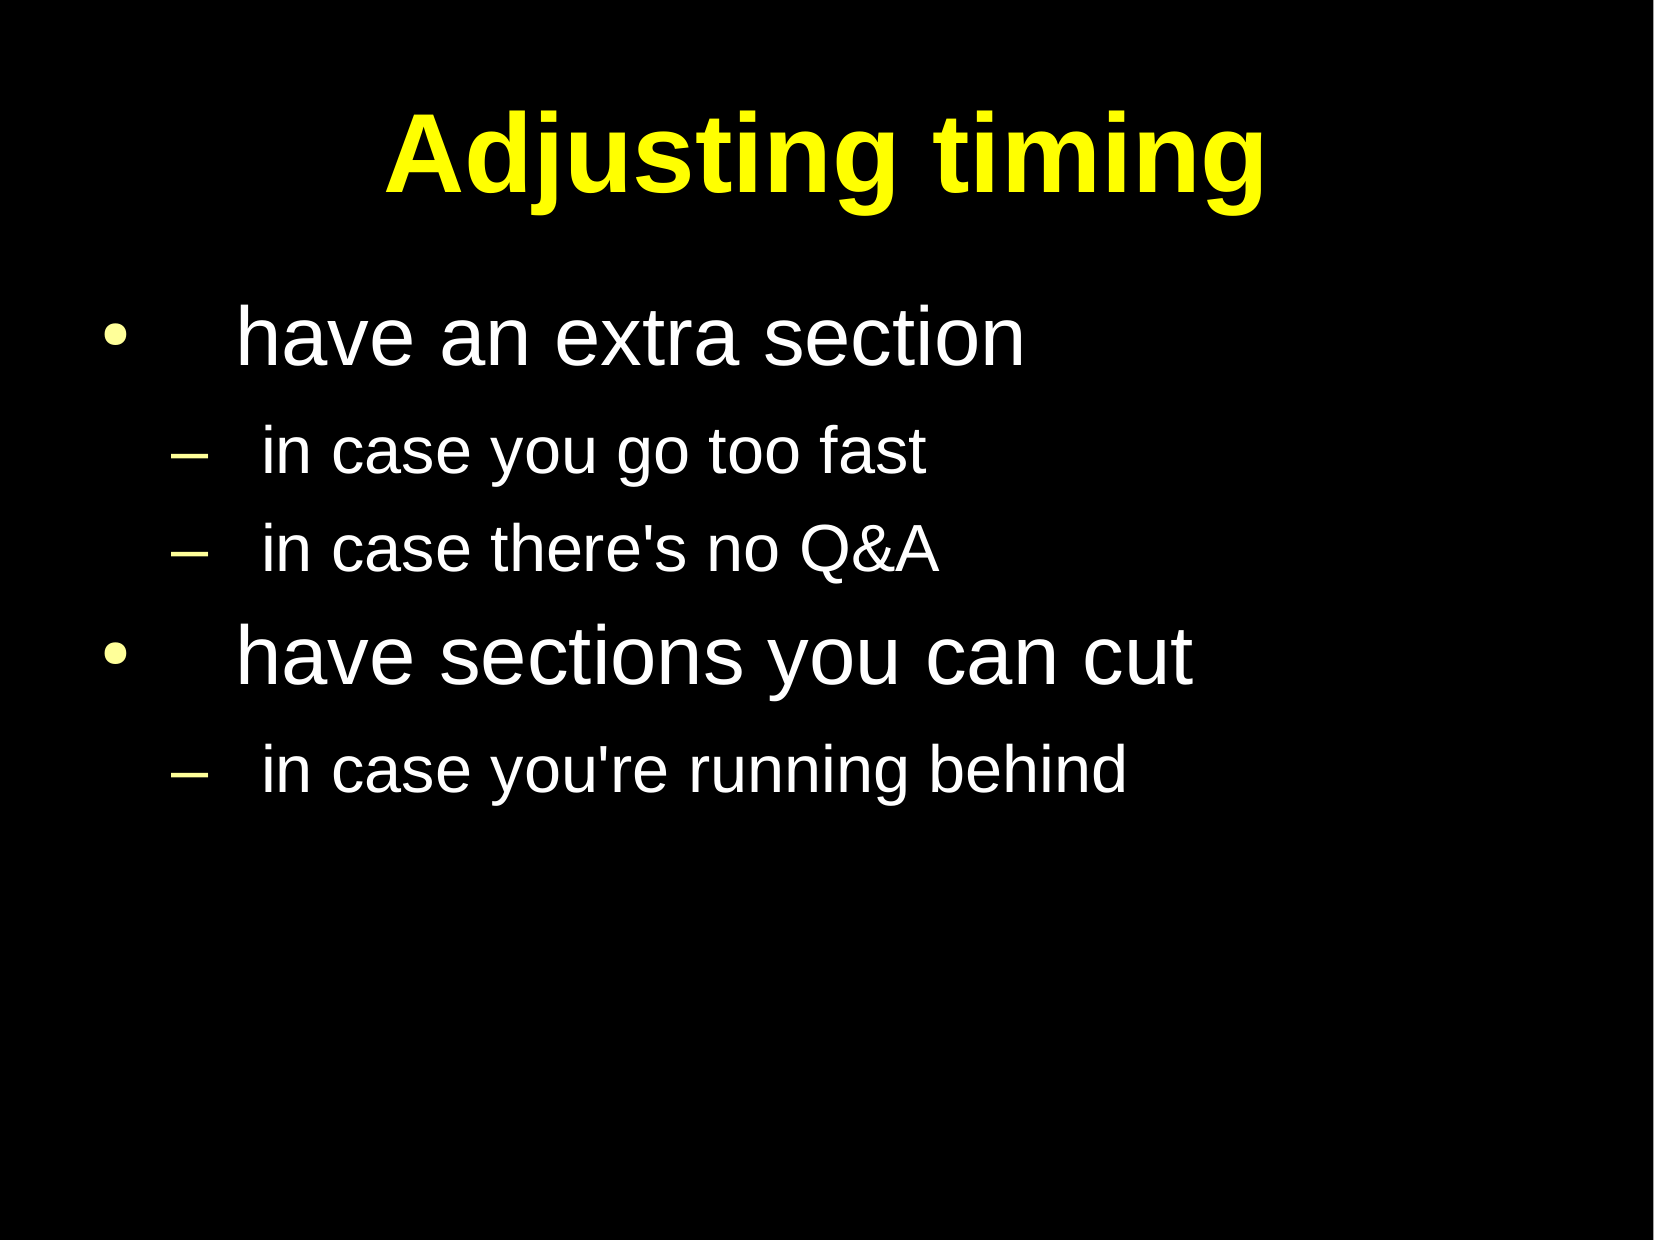

# Adjusting timing
have an extra section
in case you go too fast
in case there's no Q&A
have sections you can cut
in case you're running behind